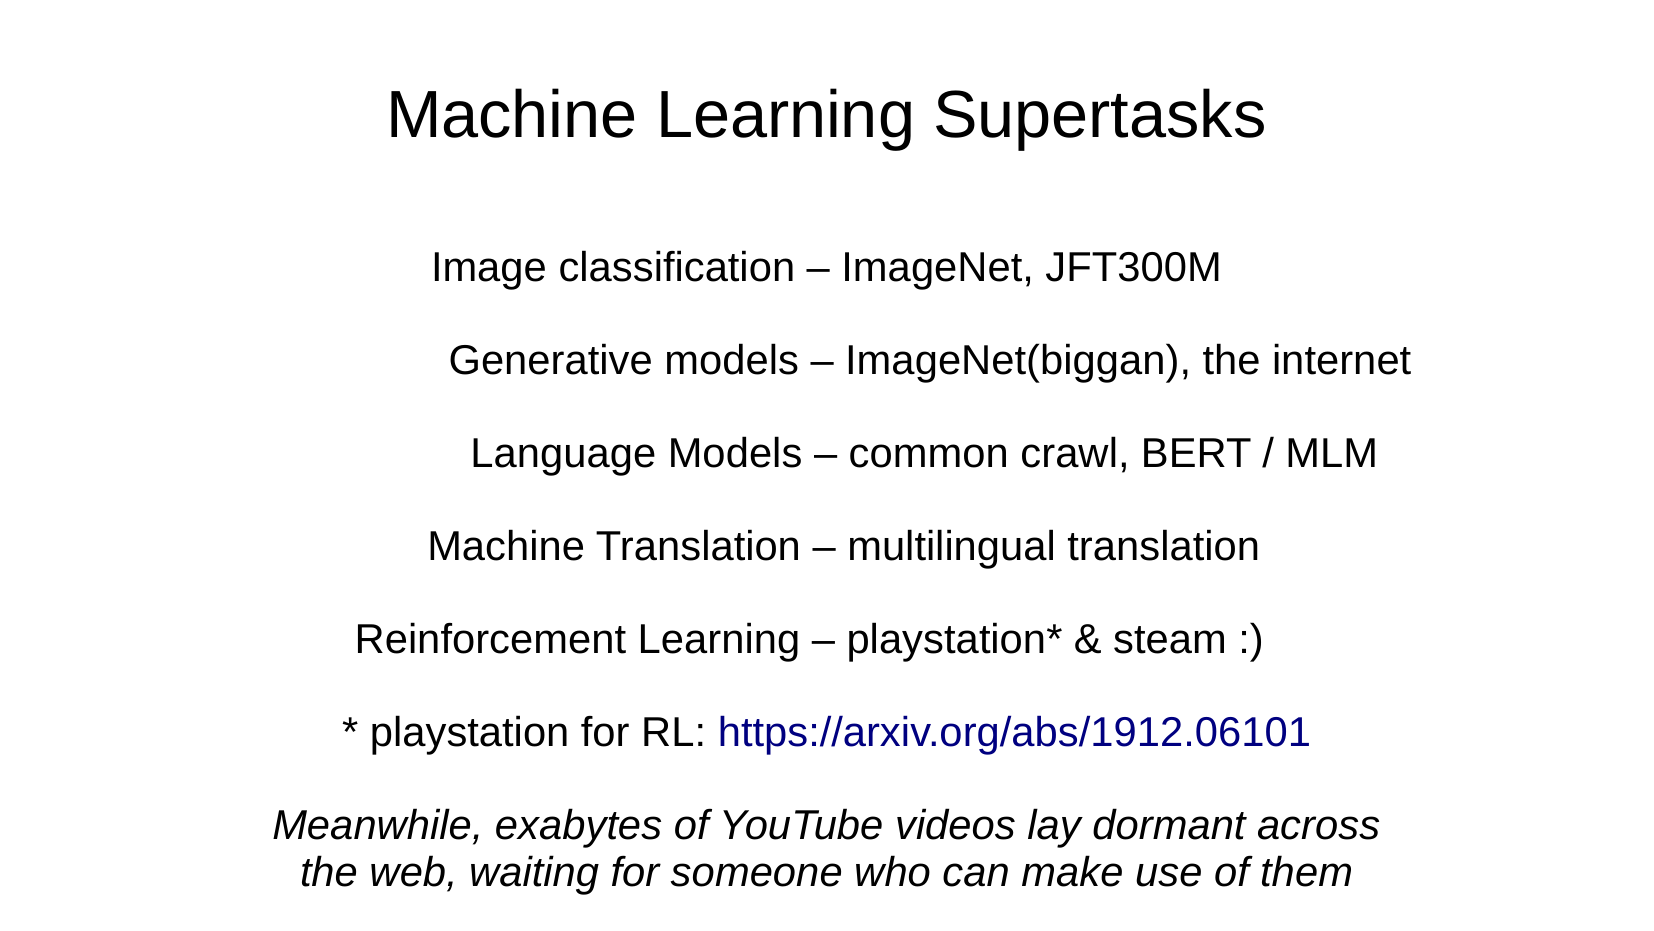

# Machine Learning Supertasks
Image classification – ImageNet, JFT300M
 Generative models – ImageNet(biggan), the internet
 Language Models – common crawl, BERT / MLM
 Machine Translation – multilingual translation
Reinforcement Learning – playstation* & steam :)
* playstation for RL: https://arxiv.org/abs/1912.06101
Meanwhile, exabytes of YouTube videos lay dormant across
the web, waiting for someone who can make use of them